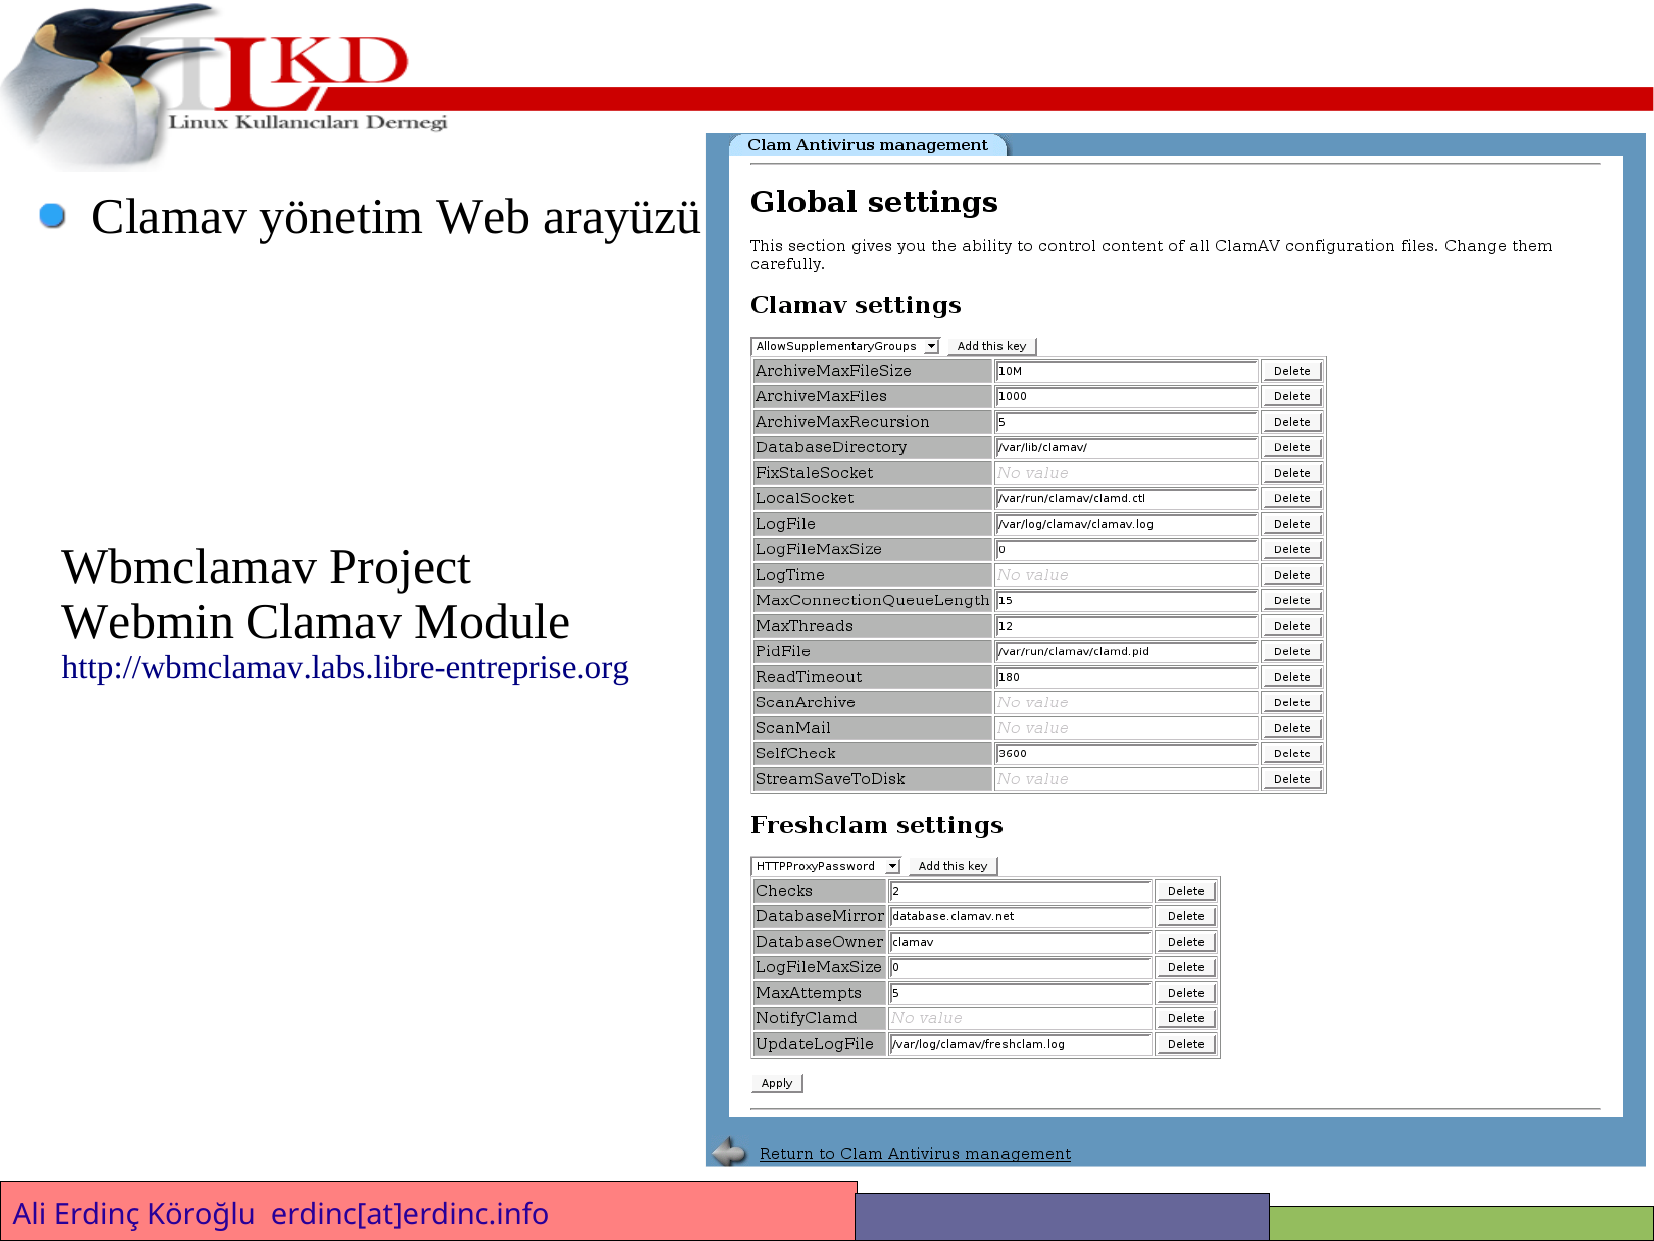

Clamav yönetim Web arayüzü
Wbmclamav Project
Webmin Clamav Module
http://wbmclamav.labs.libre-entreprise.org
Ali Erdinç Köroğlu erdinc[at]erdinc.info http://www.erdinc.info